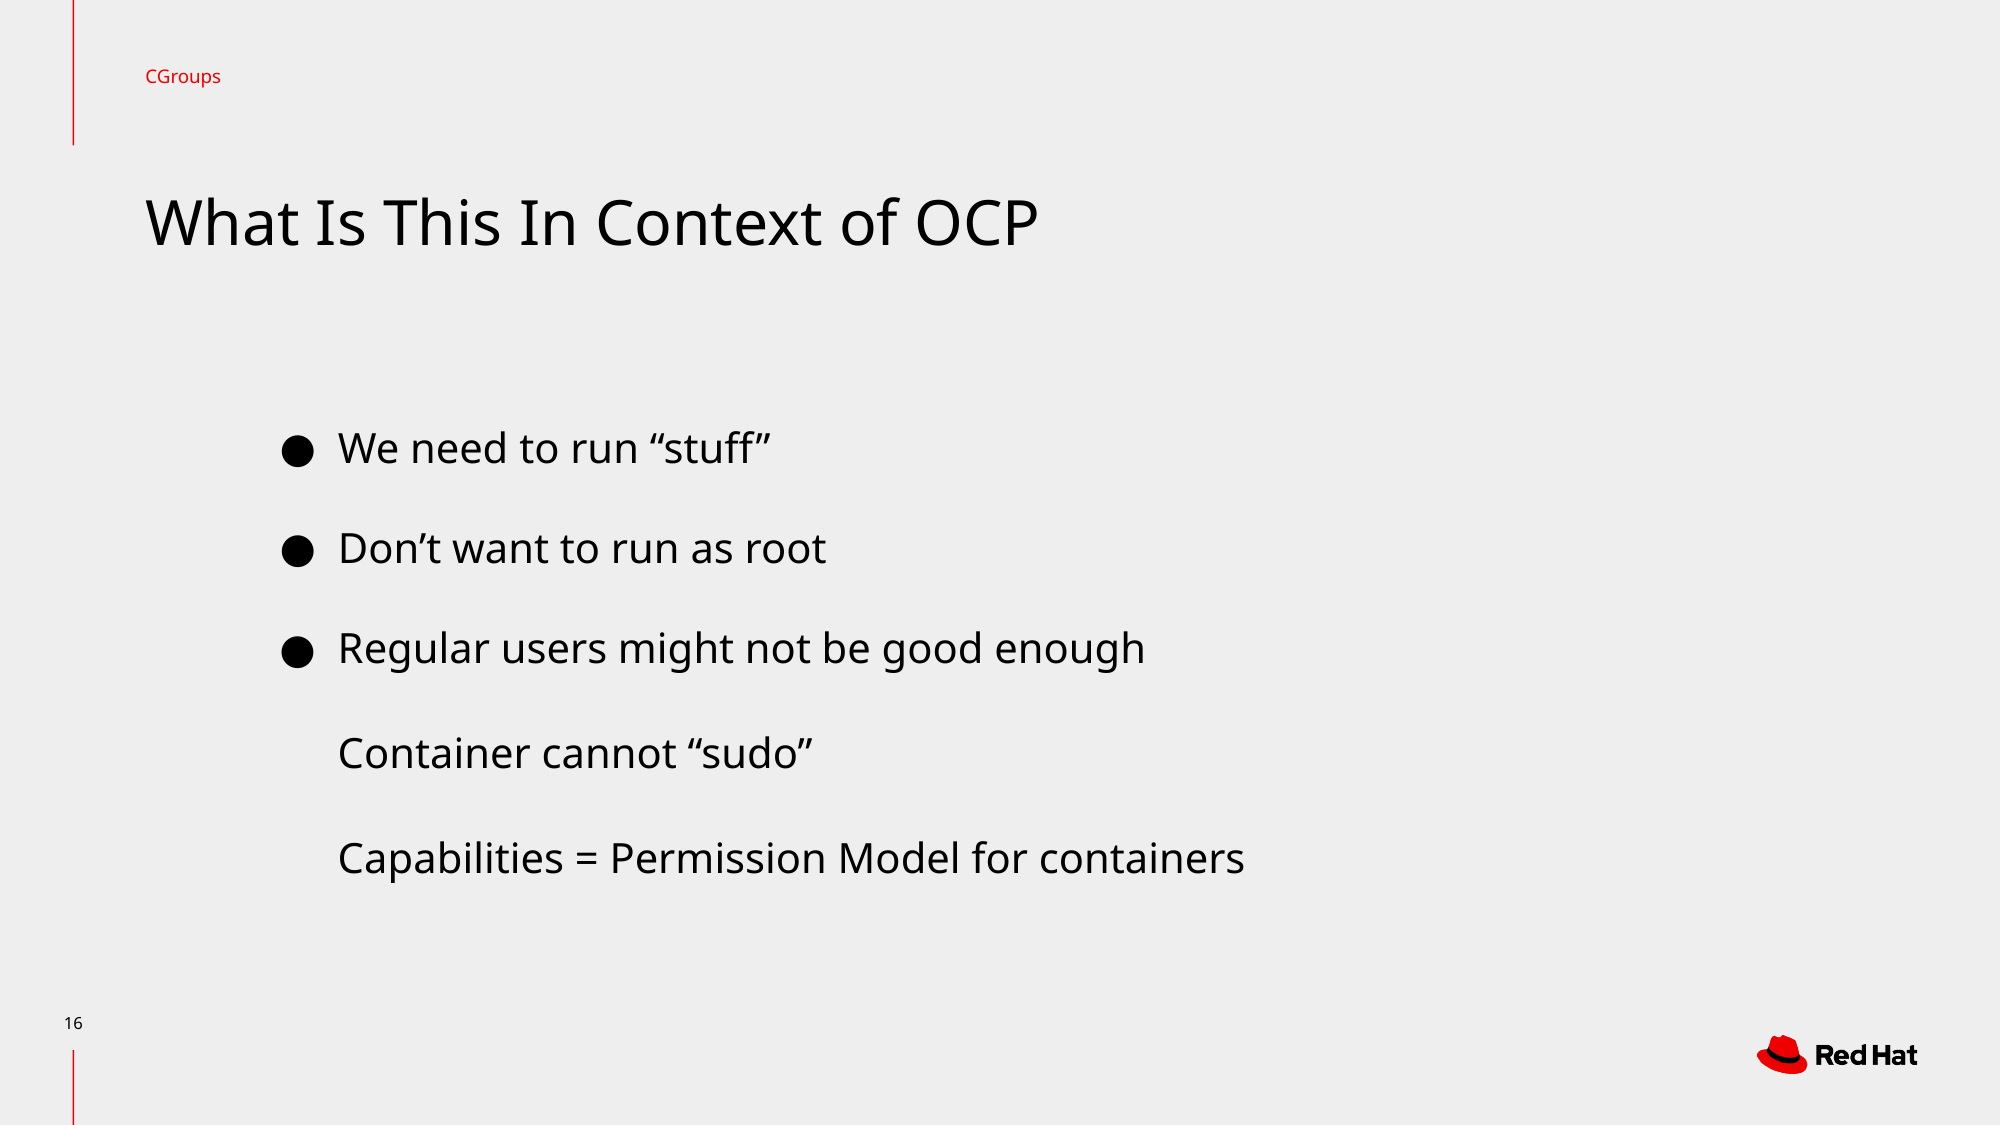

# CGroups
What Is This In Context of OCP
We need to run “stuff”
Don’t want to run as root
Regular users might not be good enough
Container cannot “sudo”
Capabilities = Permission Model for containers